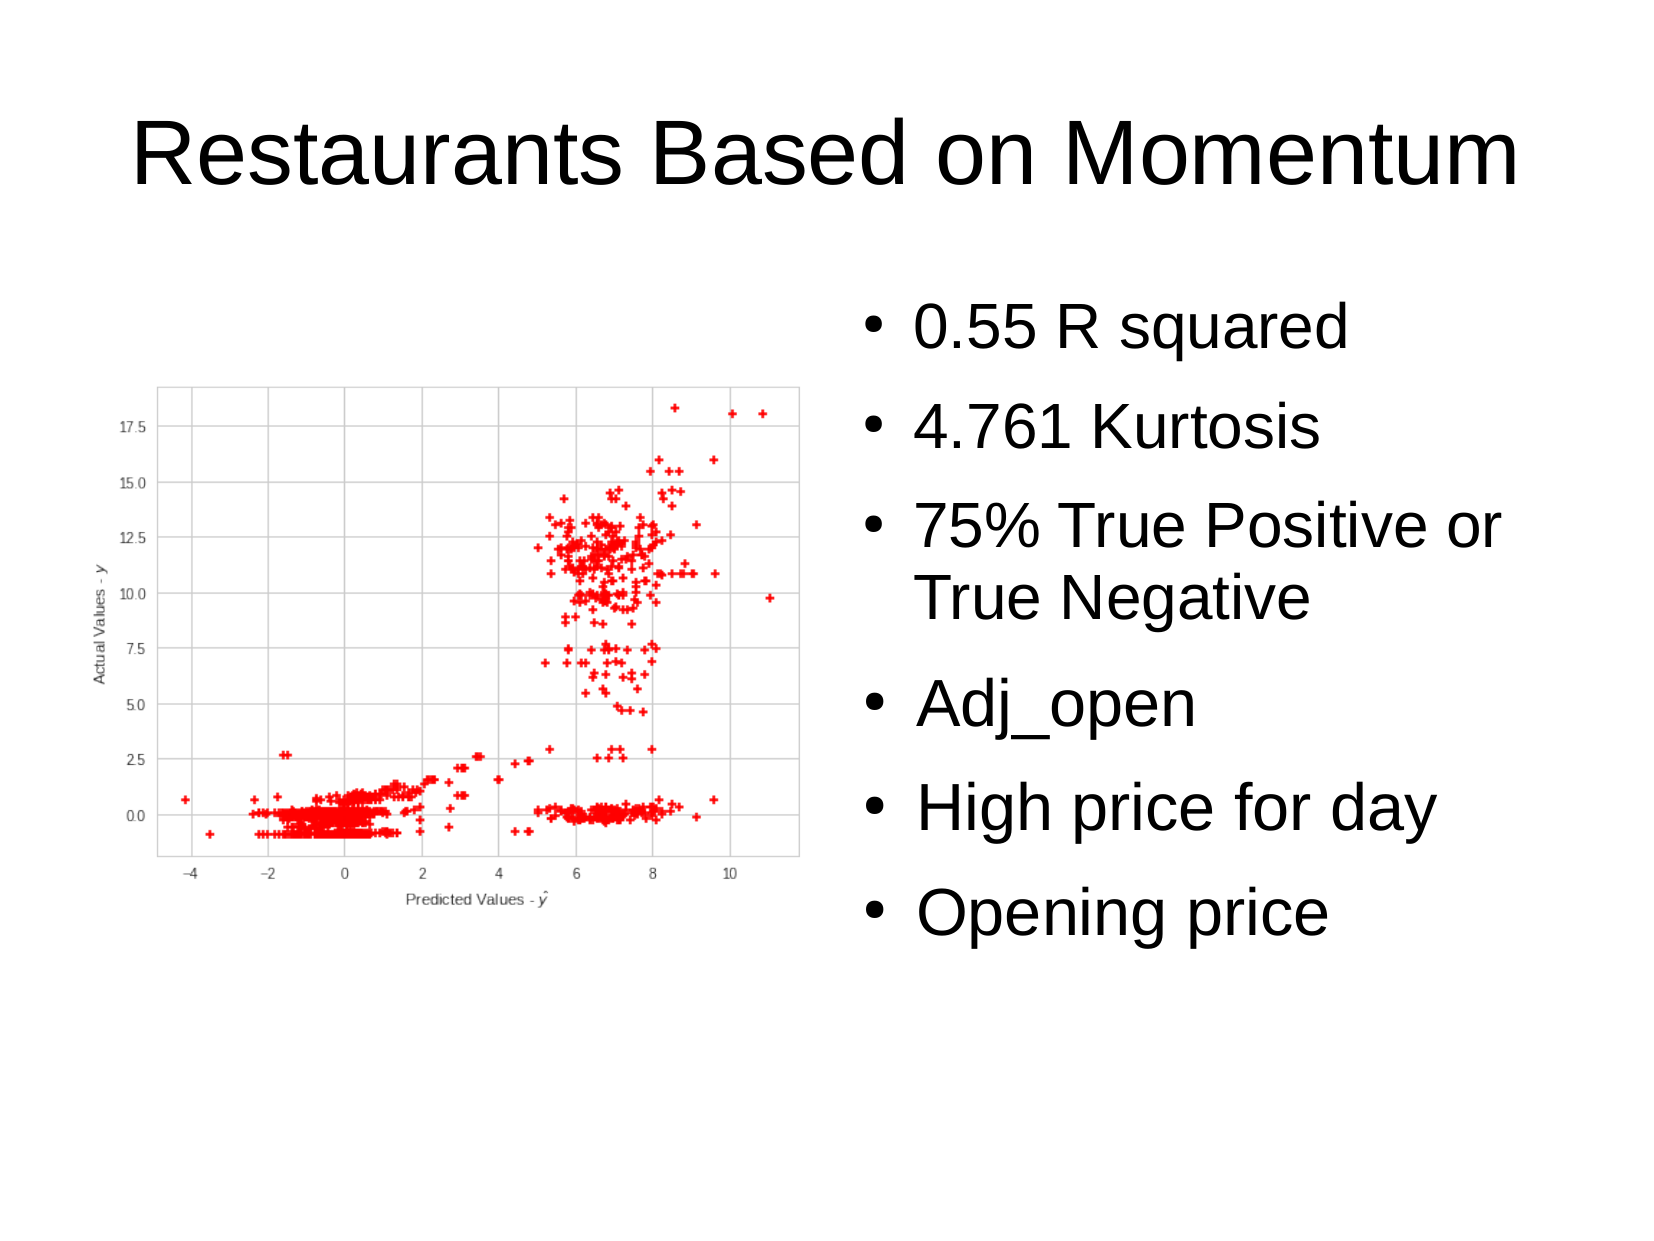

# Restaurants Based on Momentum
0.55 R squared
4.761 Kurtosis
75% True Positive or True Negative
Adj_open
High price for day
Opening price